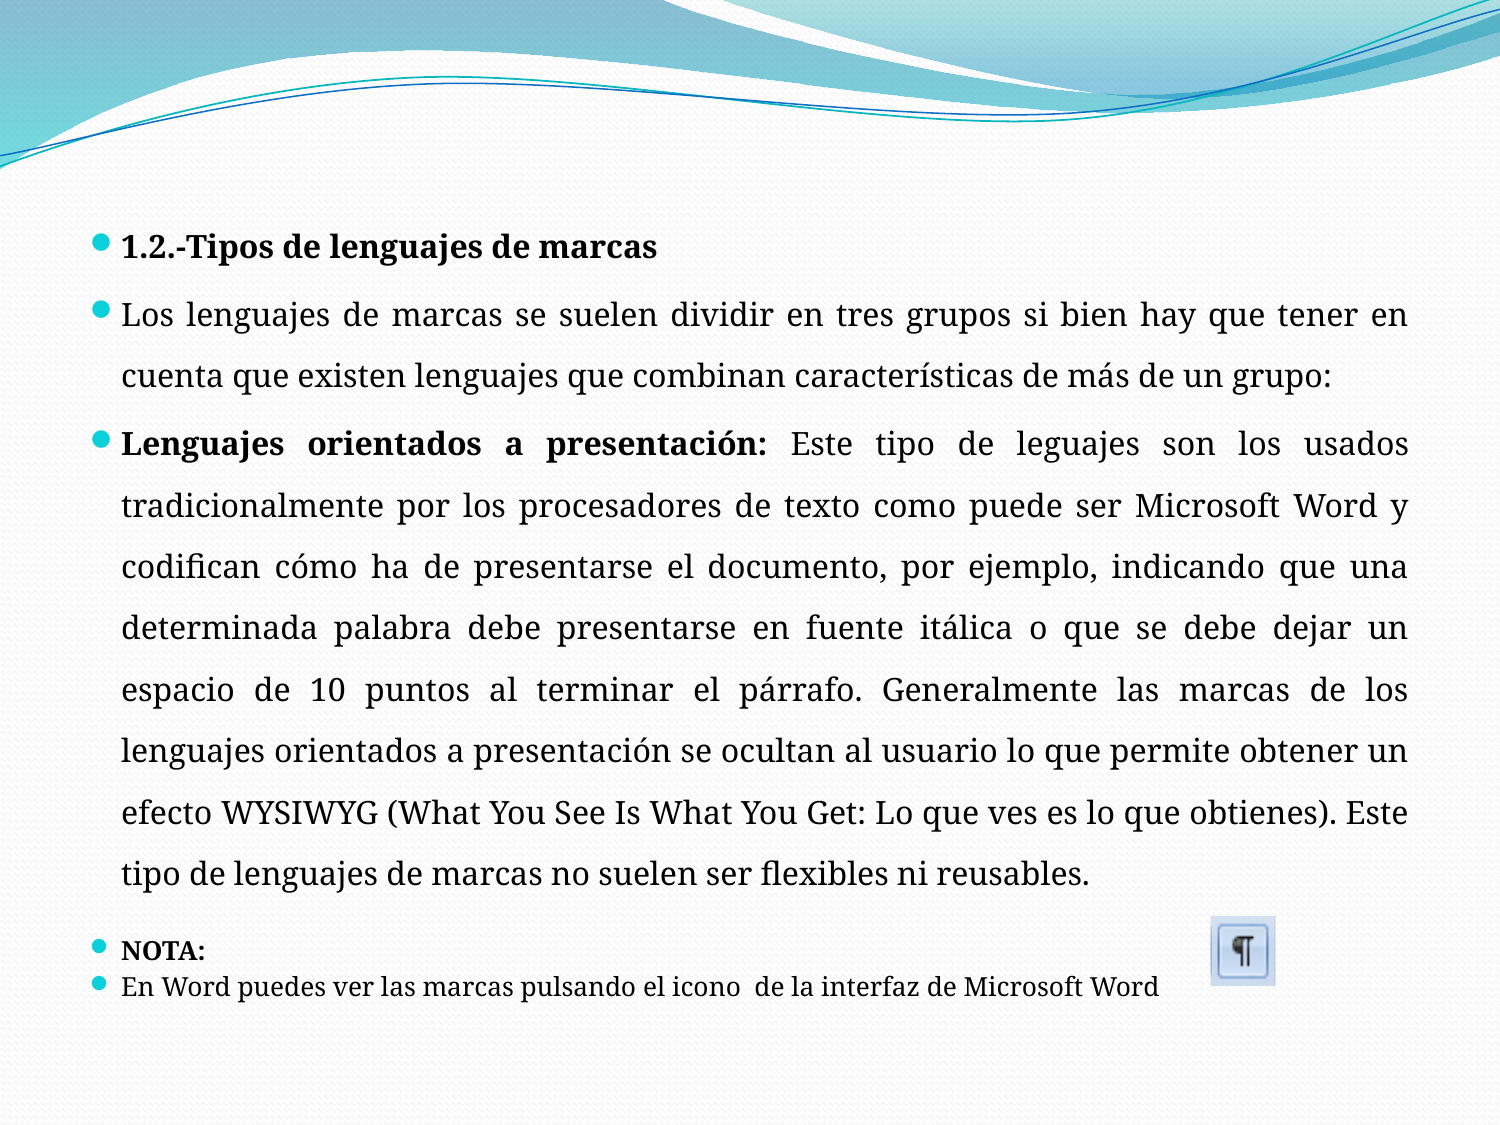

# 1.2.-Tipos de lenguajes de marcas
Los lenguajes de marcas se suelen dividir en tres grupos si bien hay que tener en cuenta que existen lenguajes que combinan características de más de un grupo:
Lenguajes orientados a presentación: Este tipo de leguajes son los usados tradicionalmente por los procesadores de texto como puede ser Microsoft Word y codifican cómo ha de presentarse el documento, por ejemplo, indicando que una determinada palabra debe presentarse en fuente itálica o que se debe dejar un espacio de 10 puntos al terminar el párrafo. Generalmente las marcas de los lenguajes orientados a presentación se ocultan al usuario lo que permite obtener un efecto WYSIWYG (What You See Is What You Get: Lo que ves es lo que obtienes). Este tipo de lenguajes de marcas no suelen ser flexibles ni reusables.
NOTA:
En Word puedes ver las marcas pulsando el icono de la interfaz de Microsoft Word